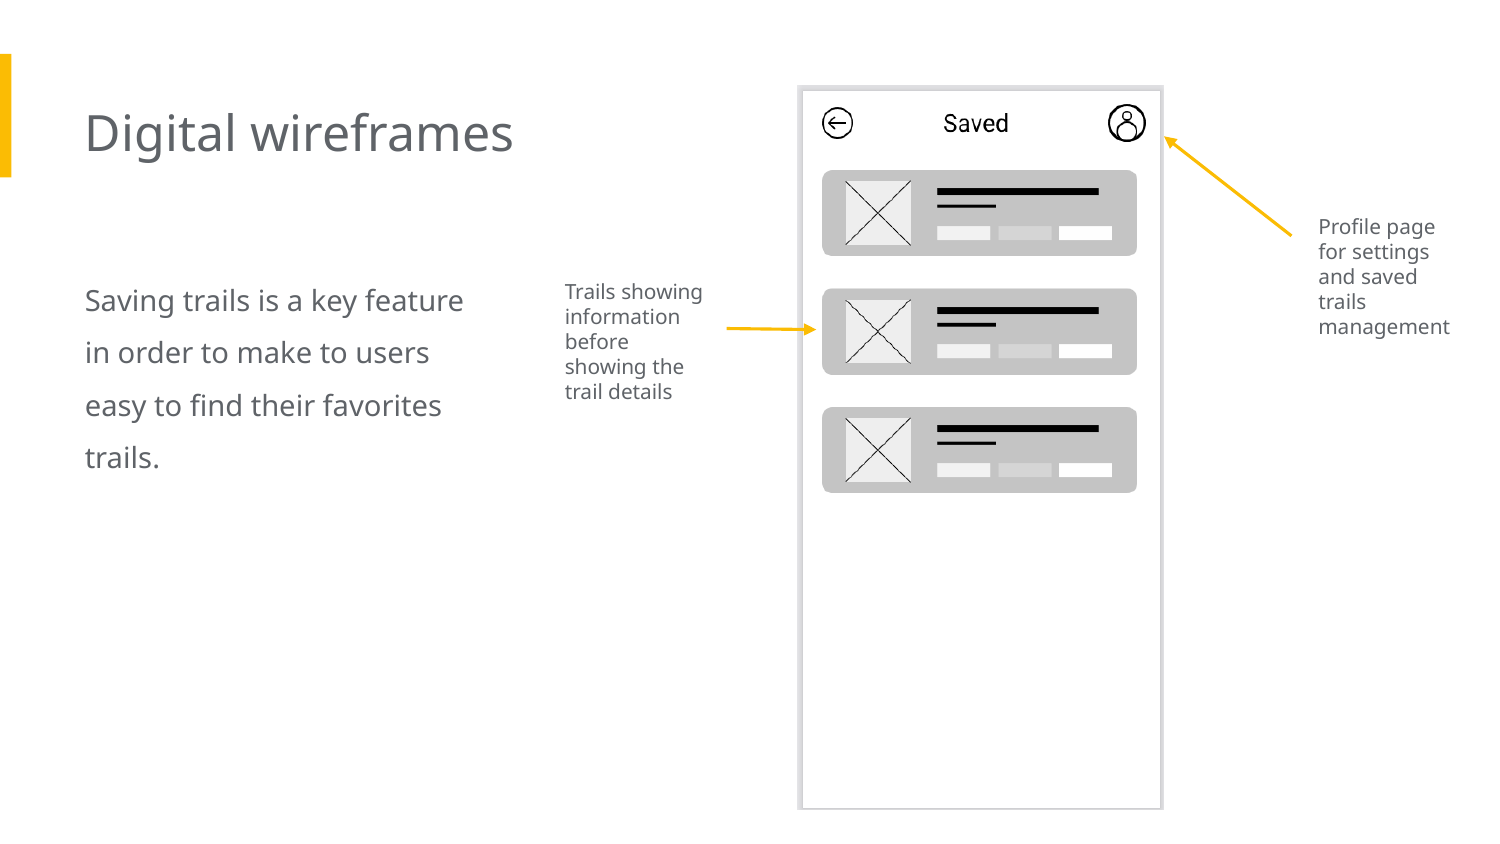

Digital wireframes
Profile page for settings and saved trails management
Saving trails is a key feature in order to make to users easy to find their favorites trails.
Trails showing information before showing the trail details